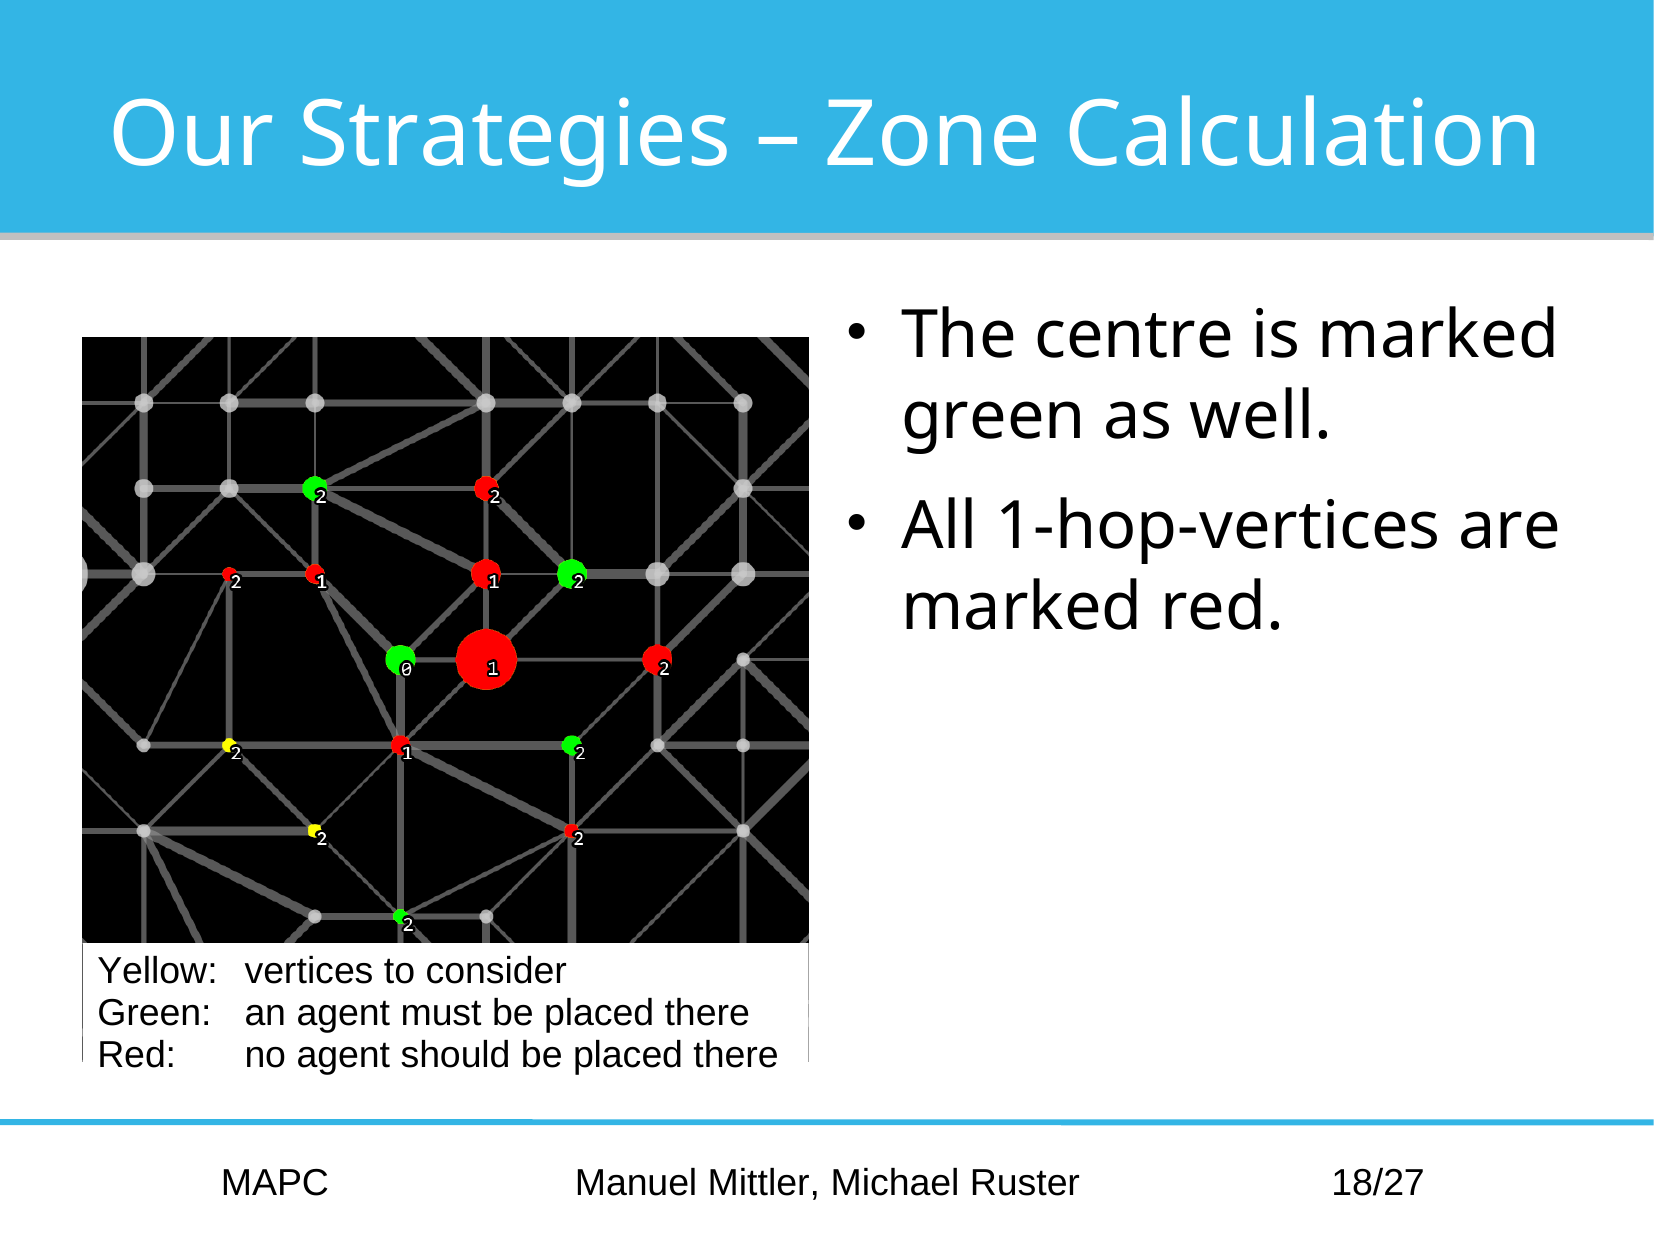

# Our Strategies – Zone Calculation
The centre is marked green as well.
All 1-hop-vertices are marked red.
Yellow:	vertices to consider
Green:	an agent must be placed there
Red:	no agent should be placed there
18